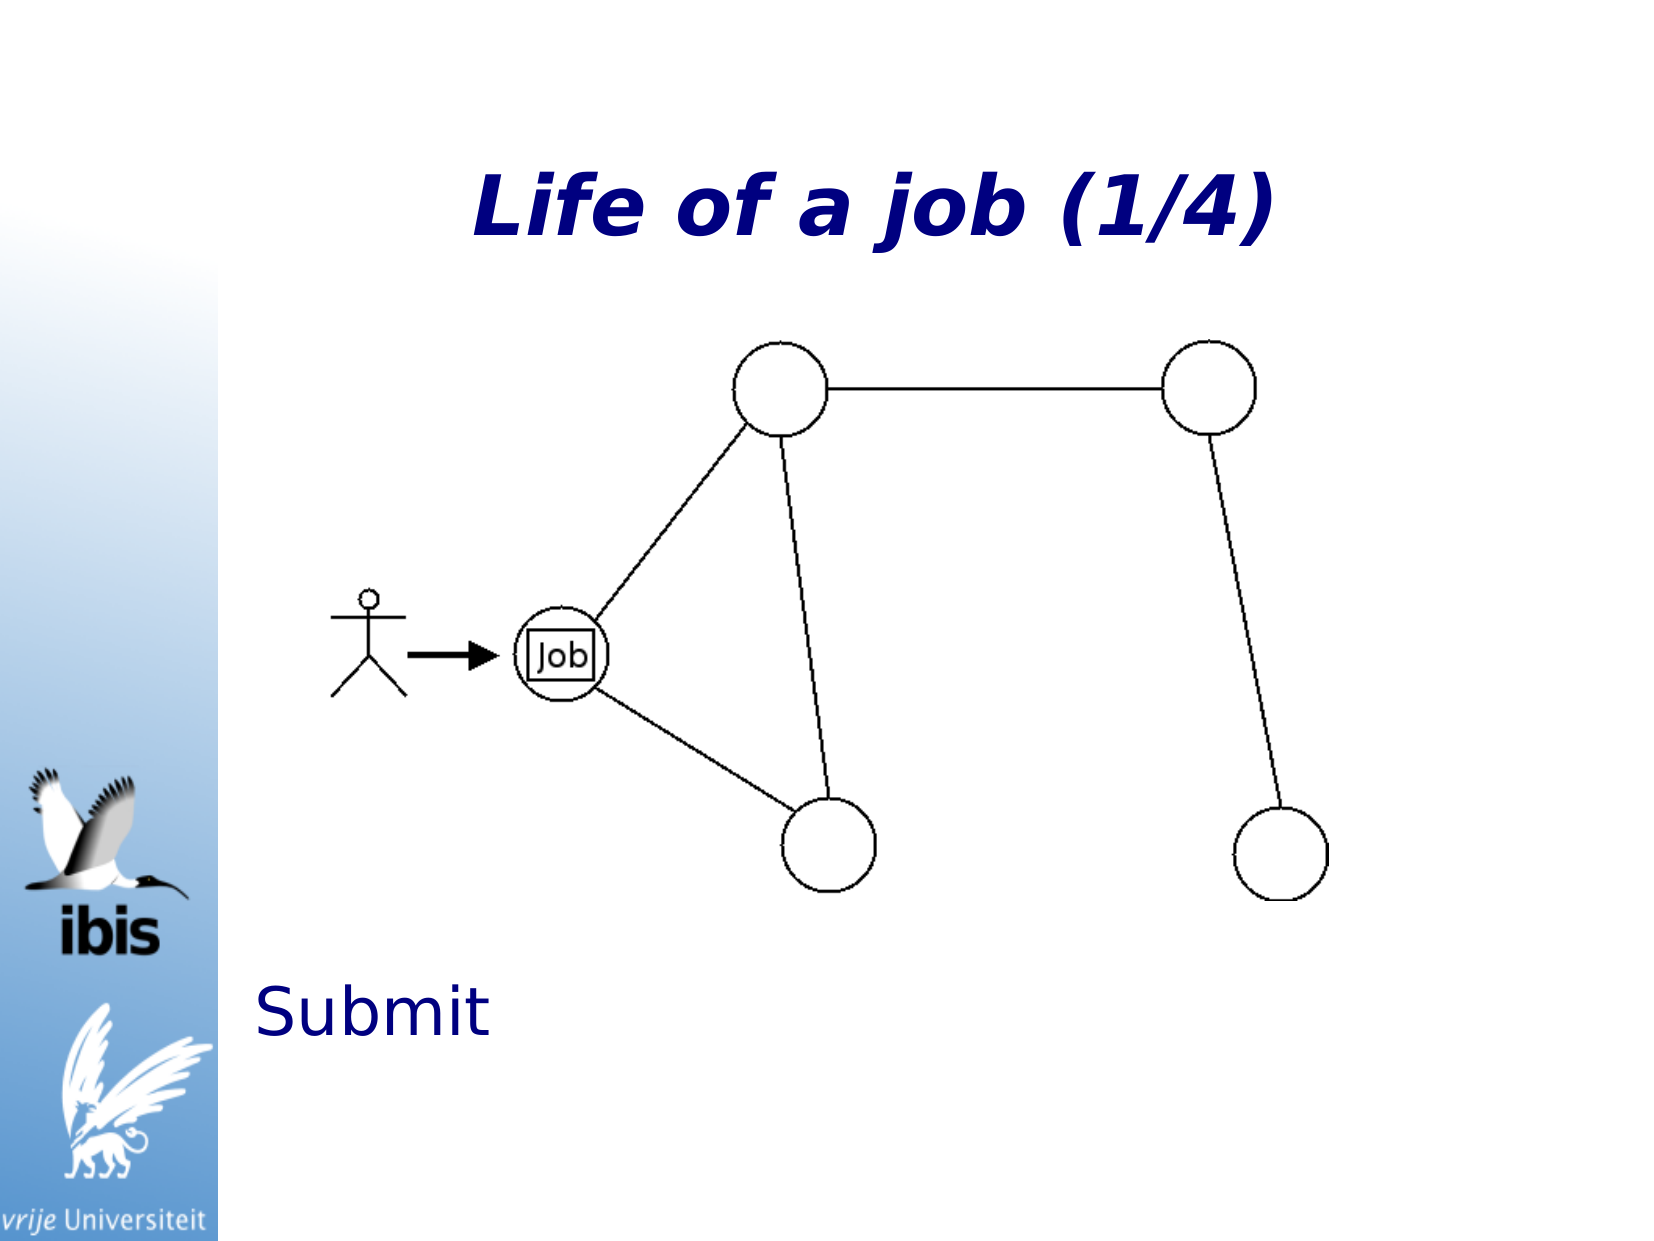

# Life of a job (1/4)
Submit